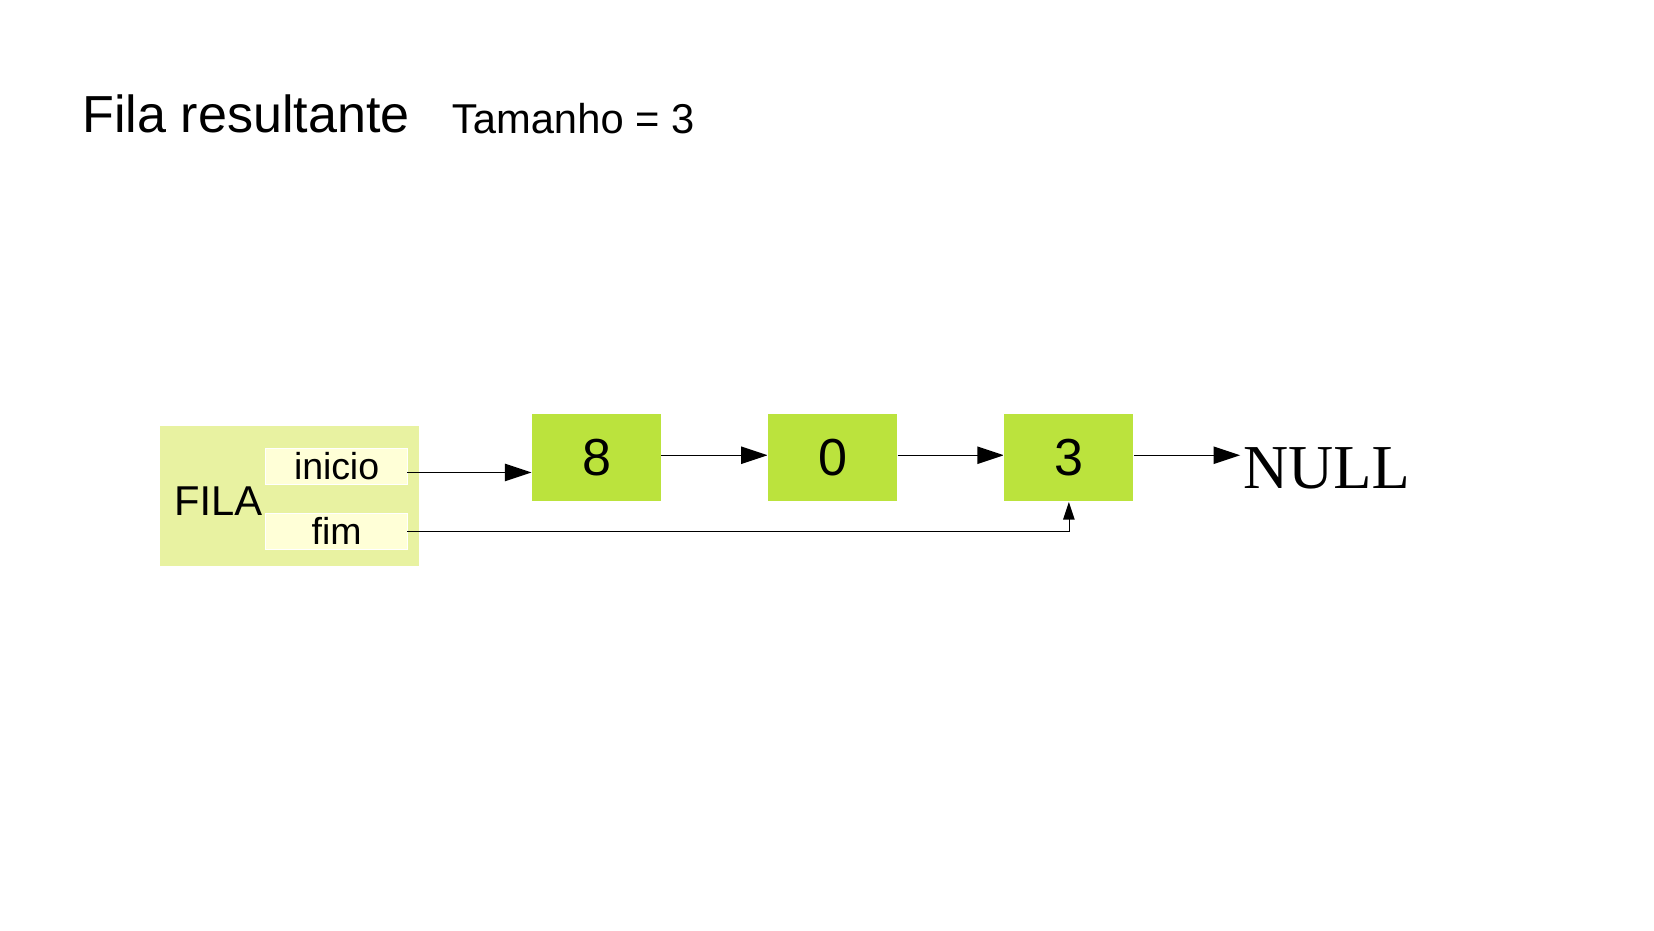

# Fila resultante
Tamanho = 3
8
0
3
NULL
inicio
FILA
fim